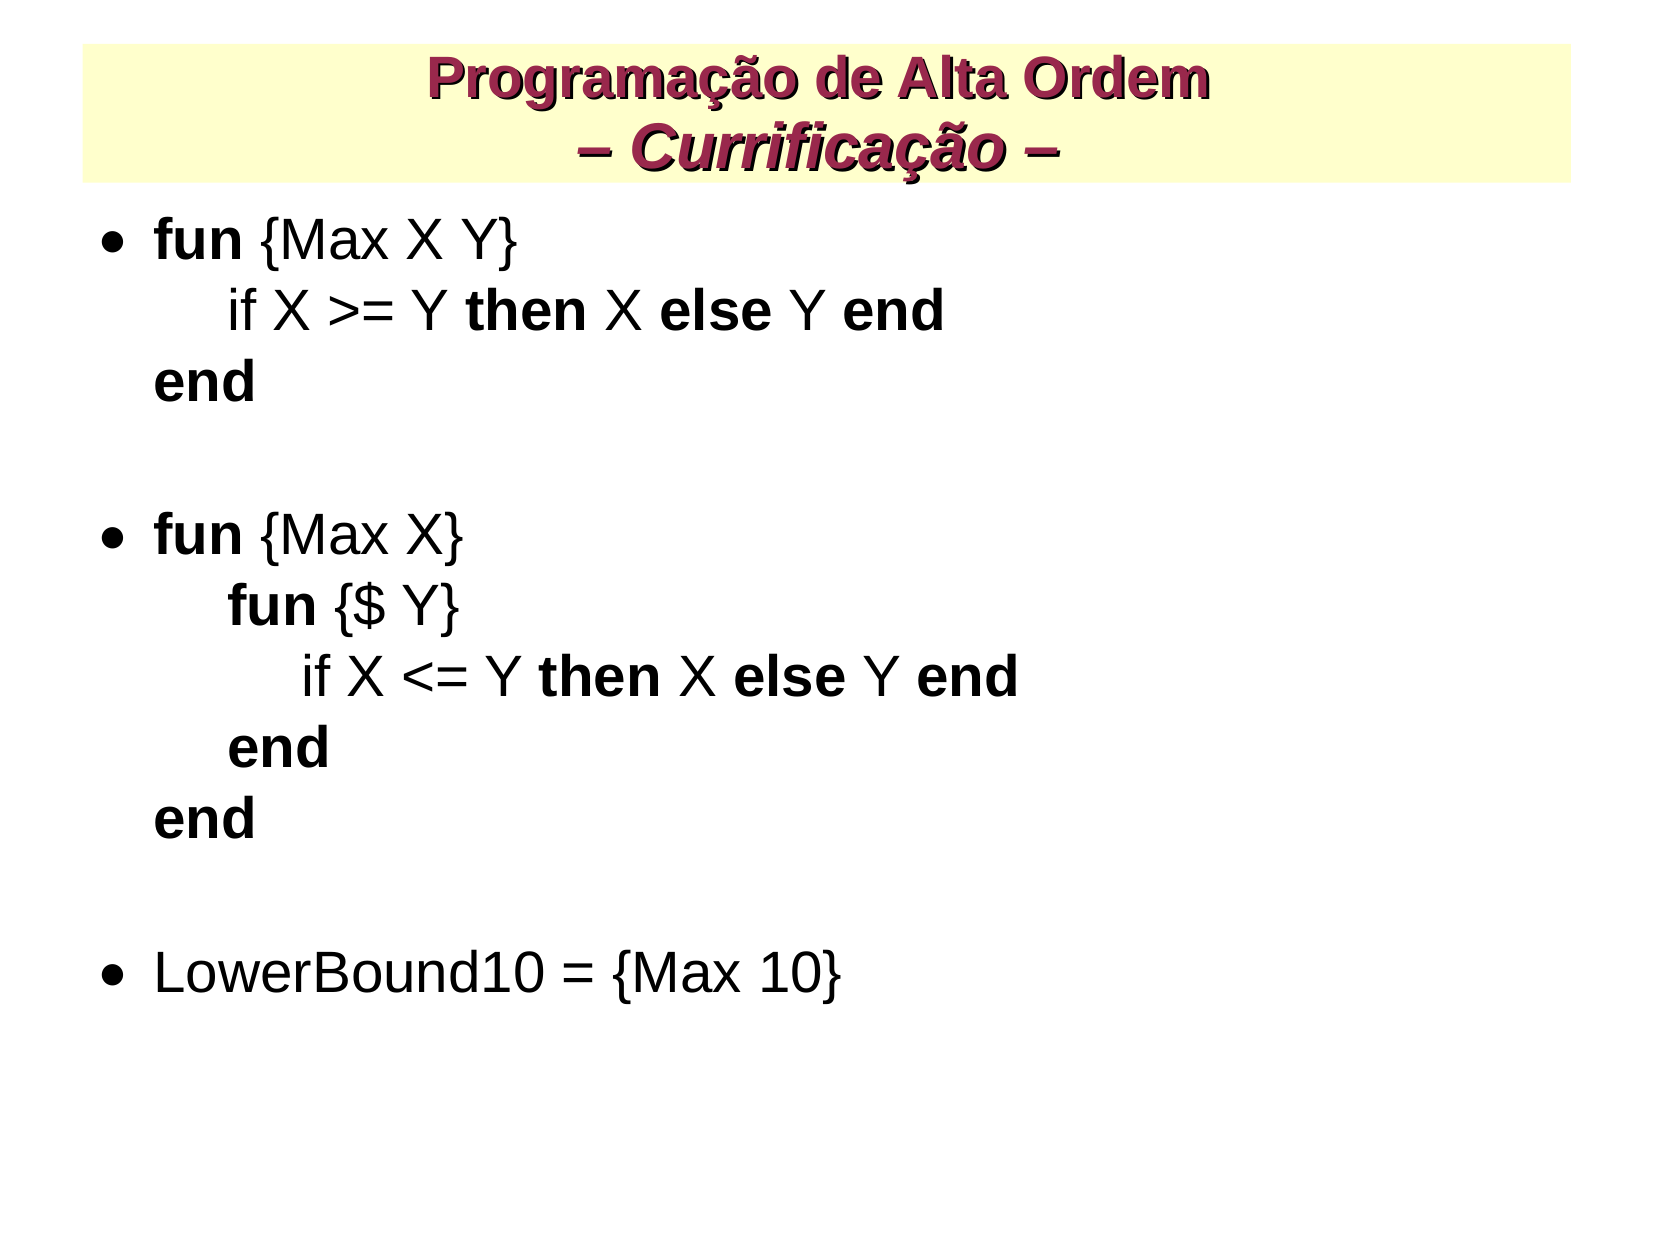

# Programação de Alta Ordem – Currificação –
fun {Max X Y}
	if X >= Y then X else Y end
end
fun {Max X}
	fun {$ Y}
		if X <= Y then X else Y end
	end
end
LowerBound10 = {Max 10}